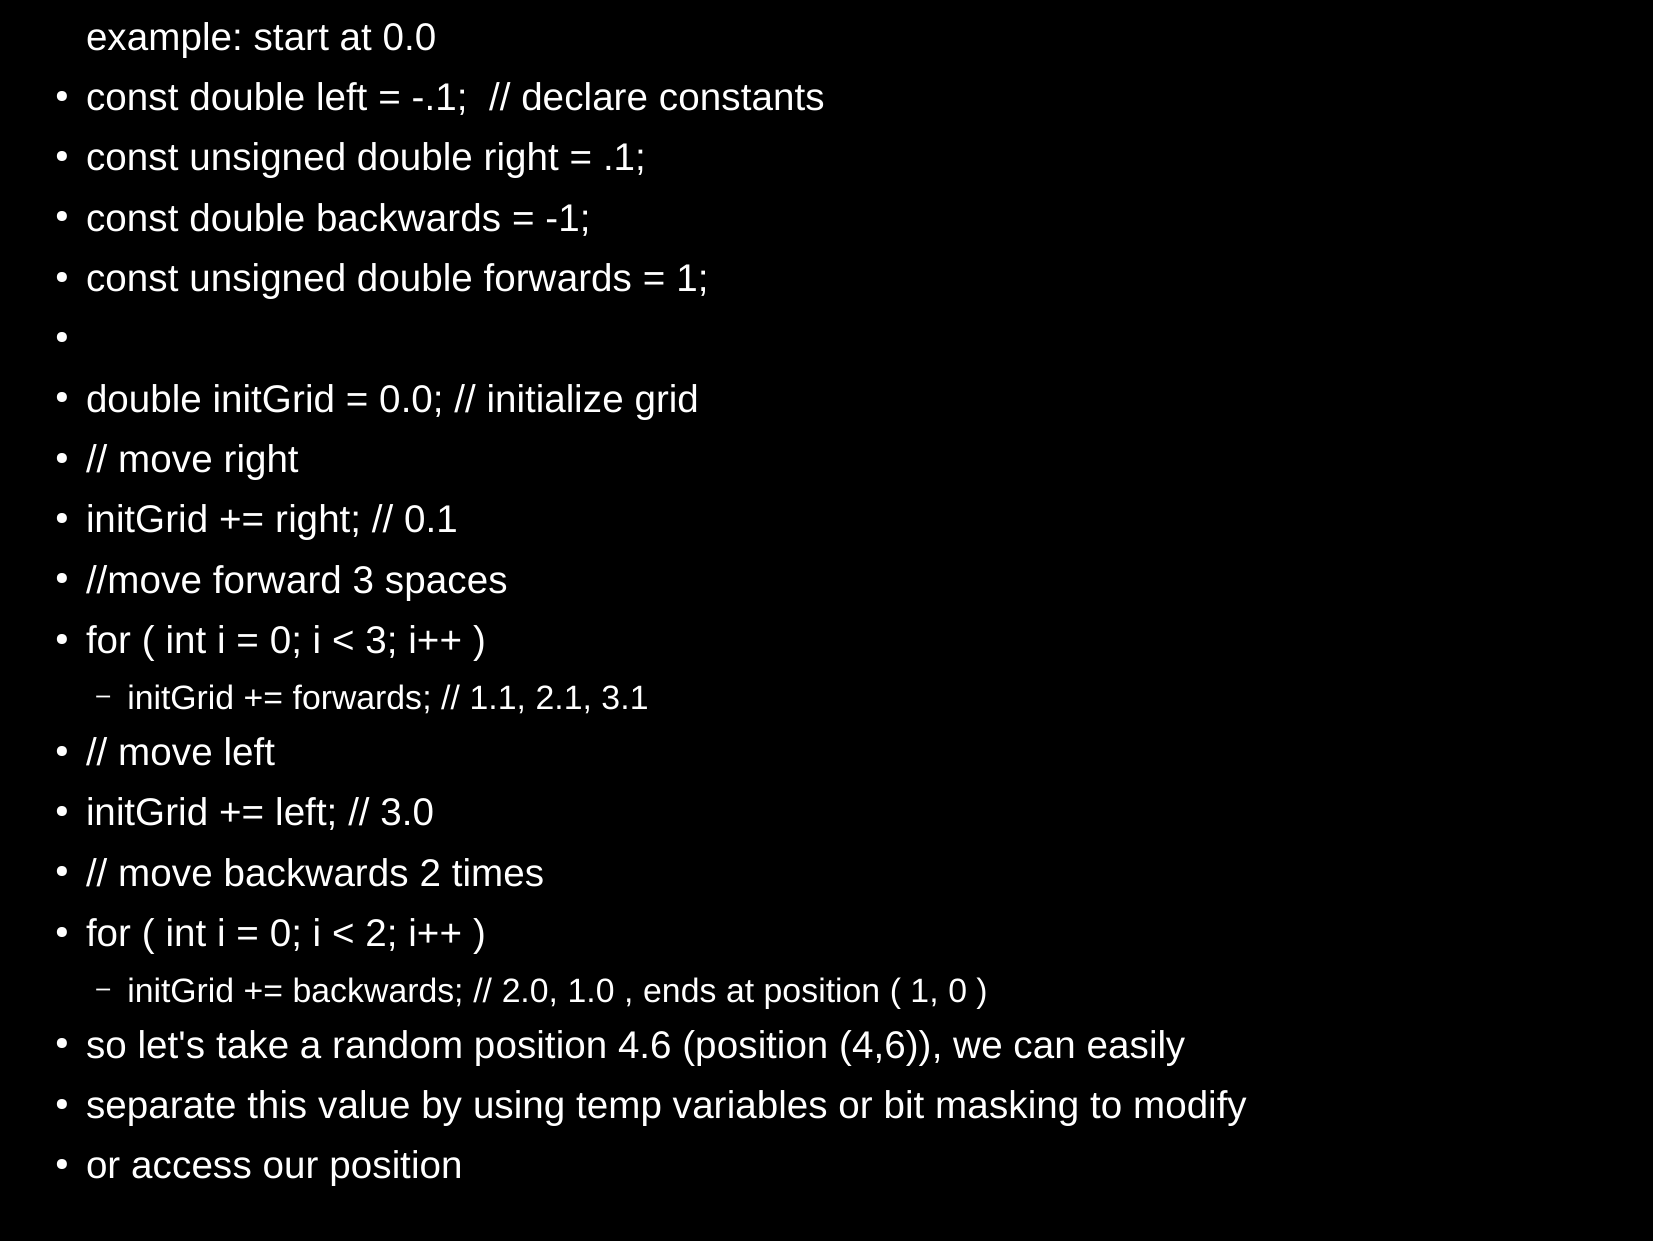

# example: start at 0.0
const double left = -.1; // declare constants
const unsigned double right = .1;
const double backwards = -1;
const unsigned double forwards = 1;
double initGrid = 0.0; // initialize grid
// move right
initGrid += right; // 0.1
//move forward 3 spaces
for ( int i = 0; i < 3; i++ )
initGrid += forwards; // 1.1, 2.1, 3.1
// move left
initGrid += left; // 3.0
// move backwards 2 times
for ( int i = 0; i < 2; i++ )
initGrid += backwards; // 2.0, 1.0 , ends at position ( 1, 0 )
so let's take a random position 4.6 (position (4,6)), we can easily
separate this value by using temp variables or bit masking to modify
or access our position